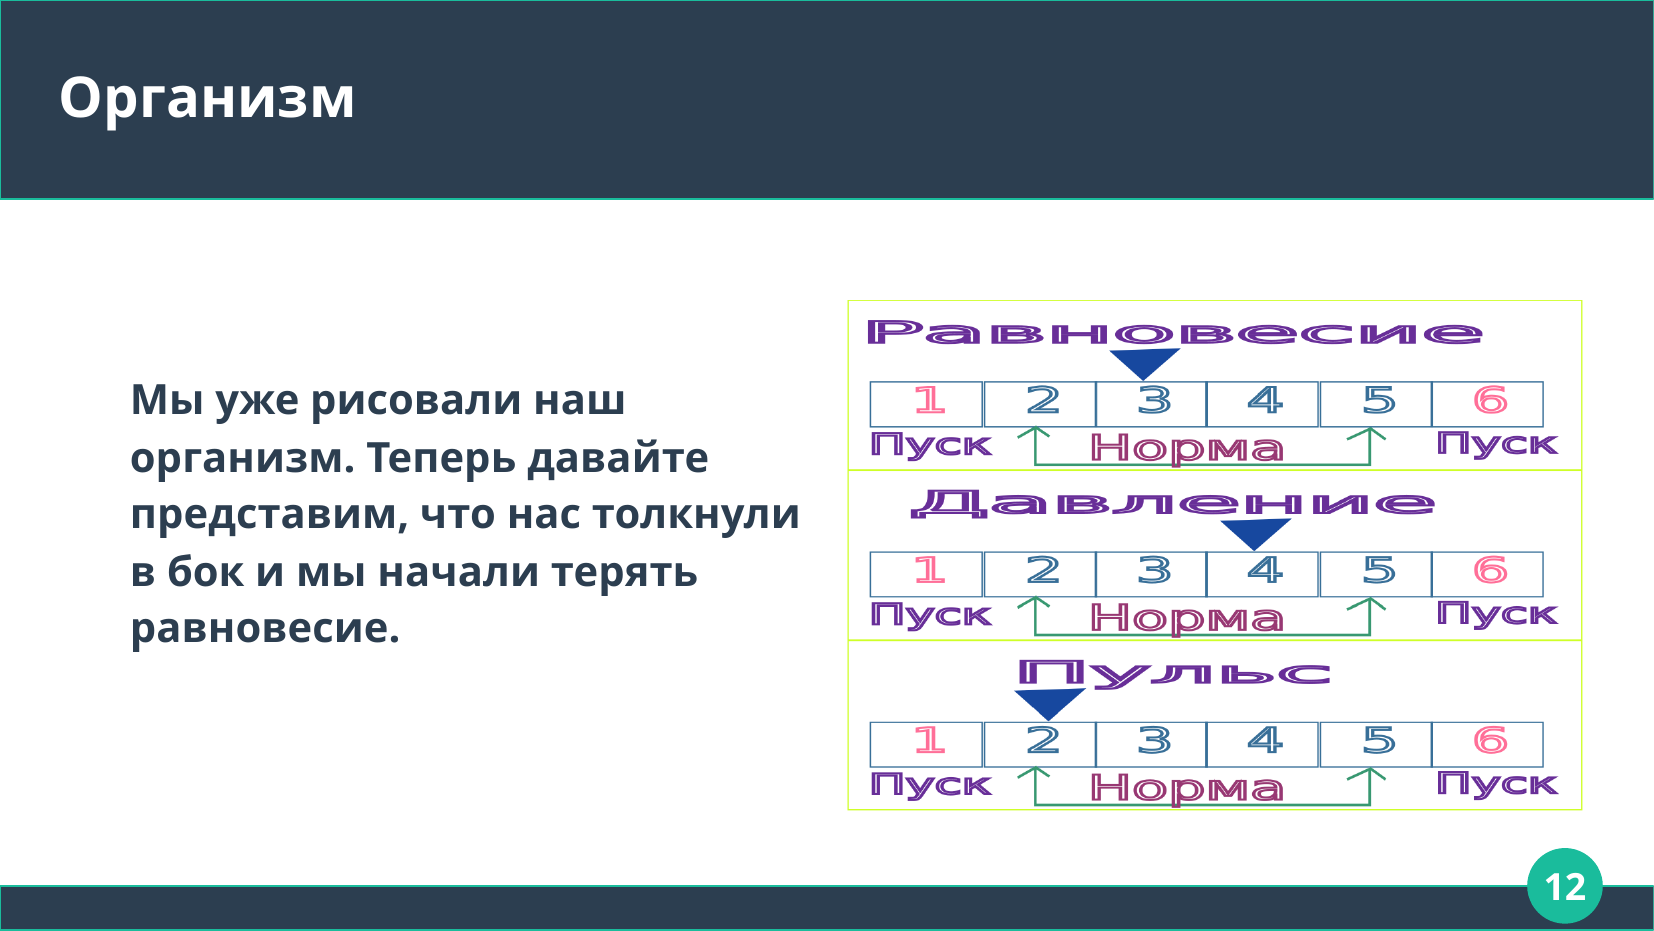

# Организм
Мы уже рисовали наш организм. Теперь давайте представим, что нас толкнули в бок и мы начали терять равновесие.
12